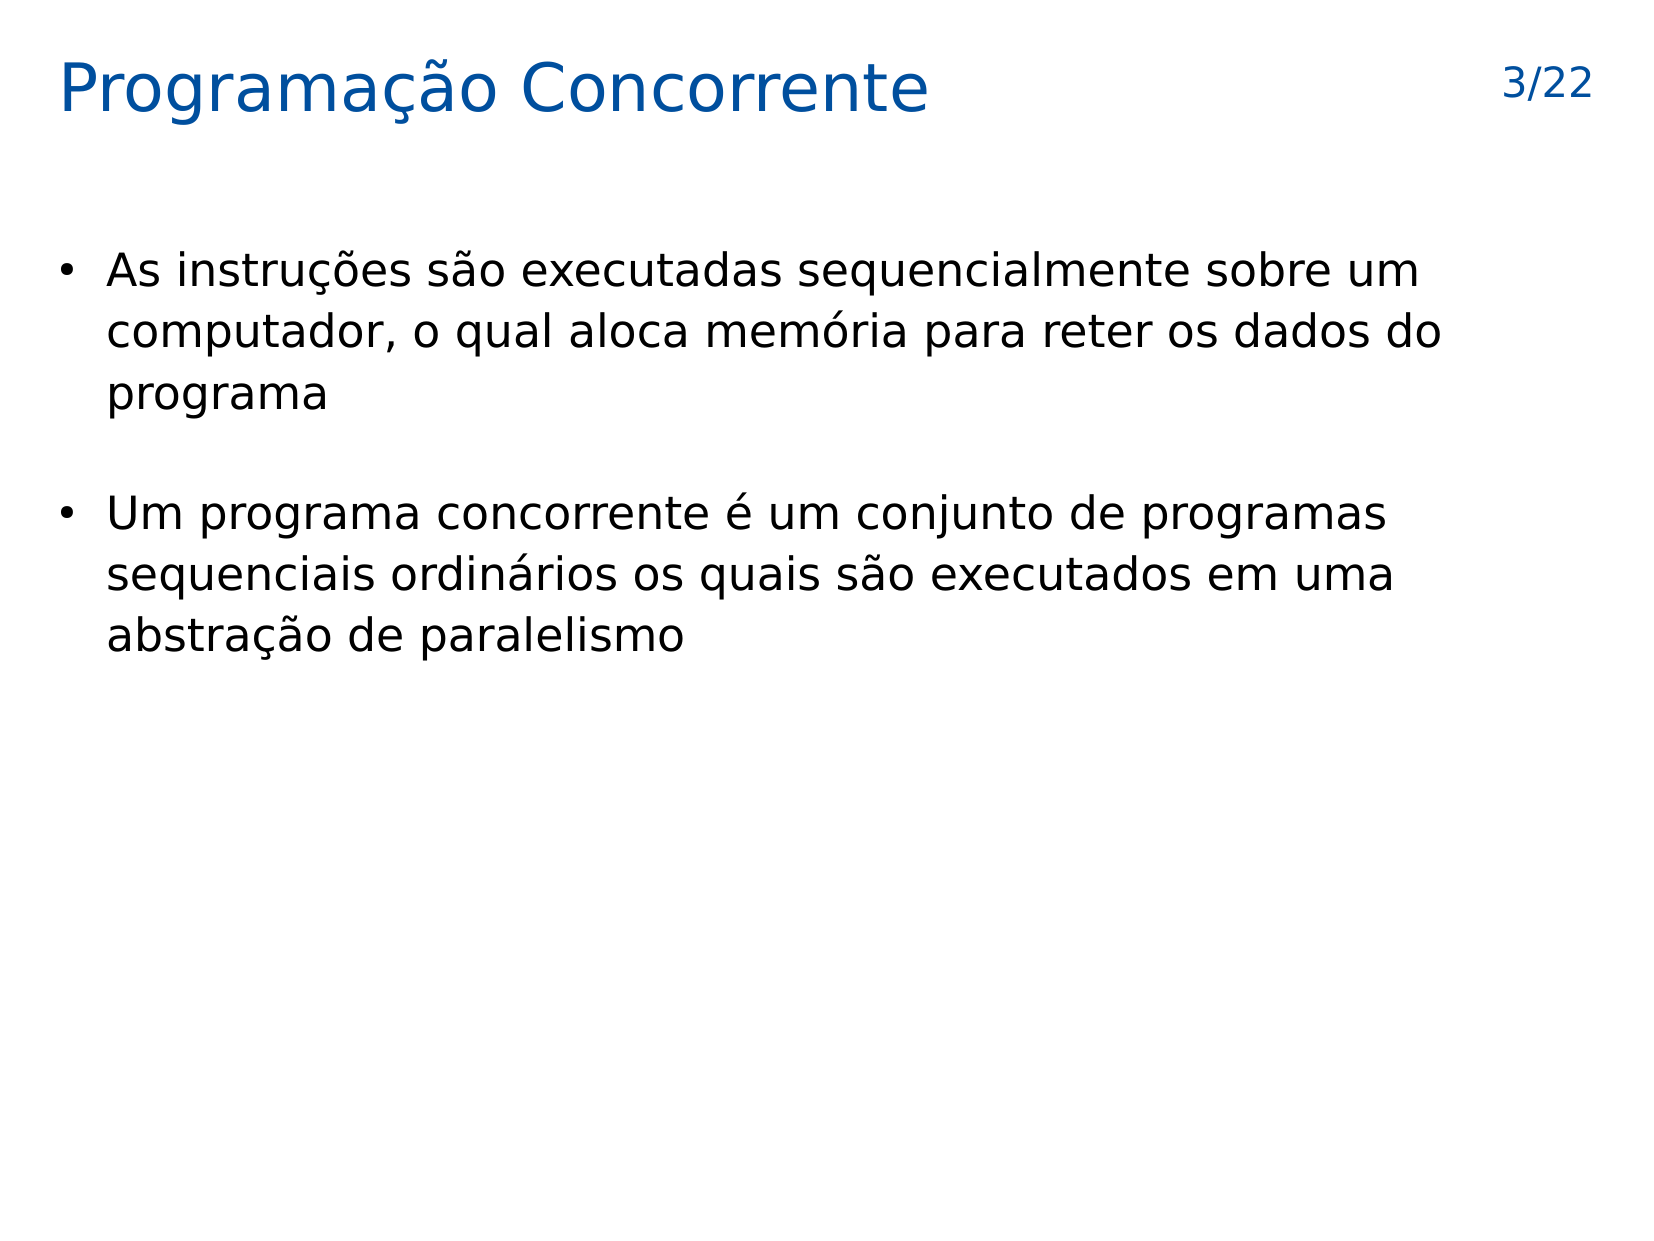

# Programação Concorrente
3
As instruções são executadas sequencialmente sobre um computador, o qual aloca memória para reter os dados do programa
Um programa concorrente é um conjunto de programas sequenciais ordinários os quais são executados em uma abstração de paralelismo